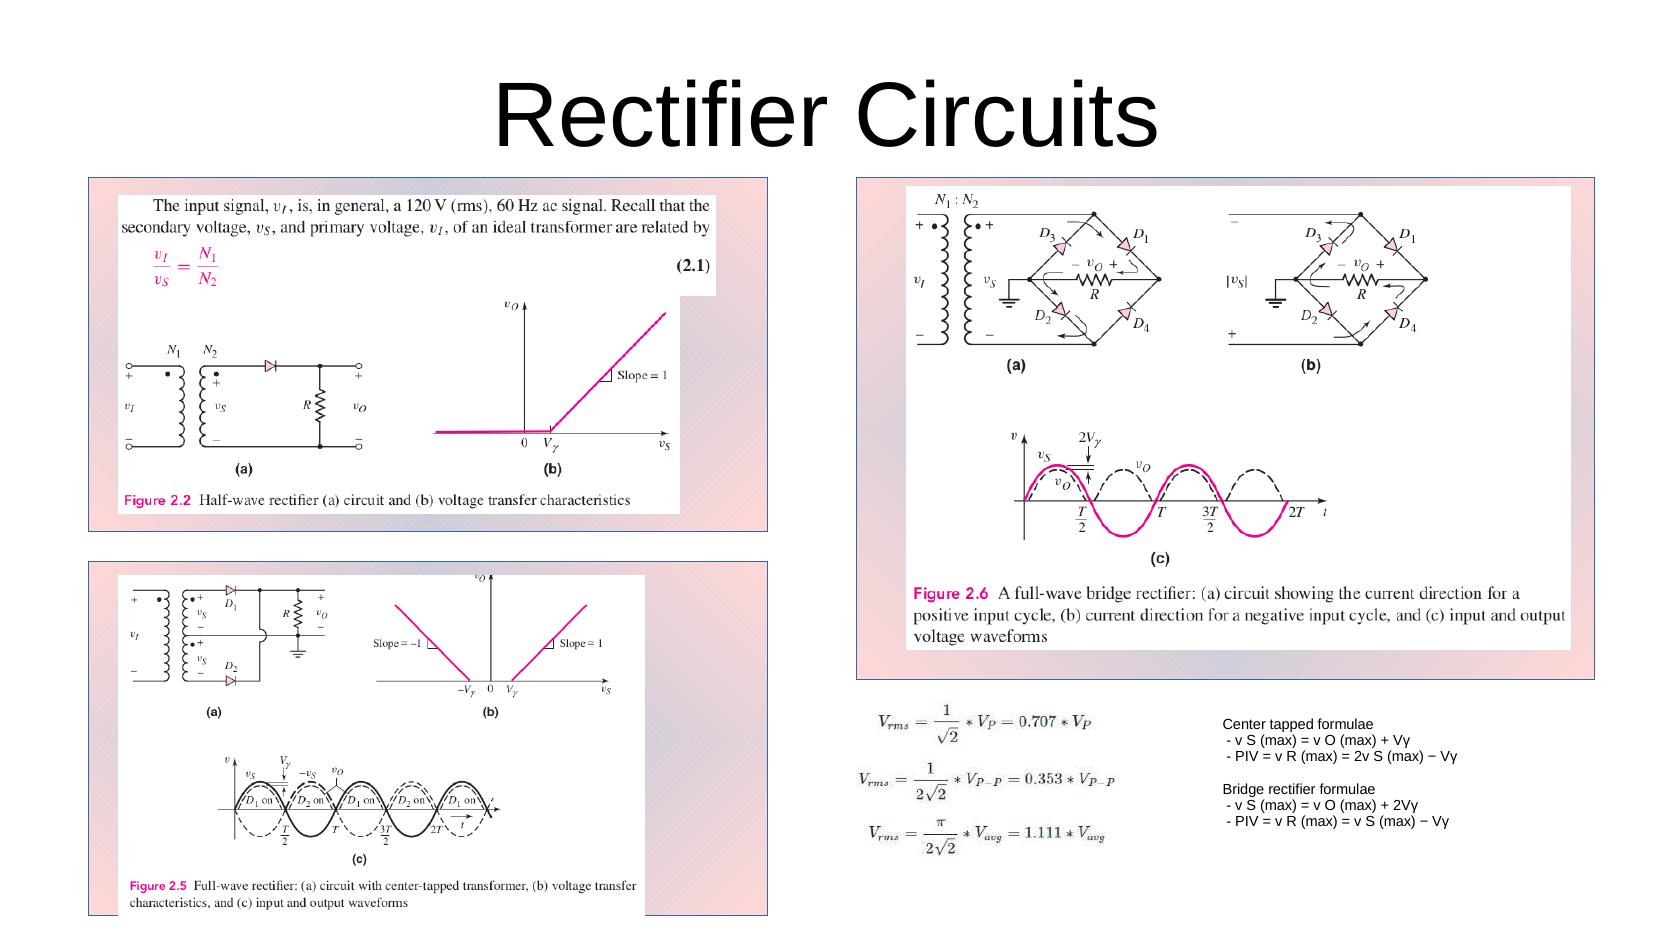

# Rectifier Circuits
Center tapped formulae
 - v S (max) = v O (max) + Vγ
 - PIV = v R (max) = 2v S (max) − Vγ
Bridge rectifier formulae
 - v S (max) = v O (max) + 2Vγ
 - PIV = v R (max) = v S (max) − Vγ